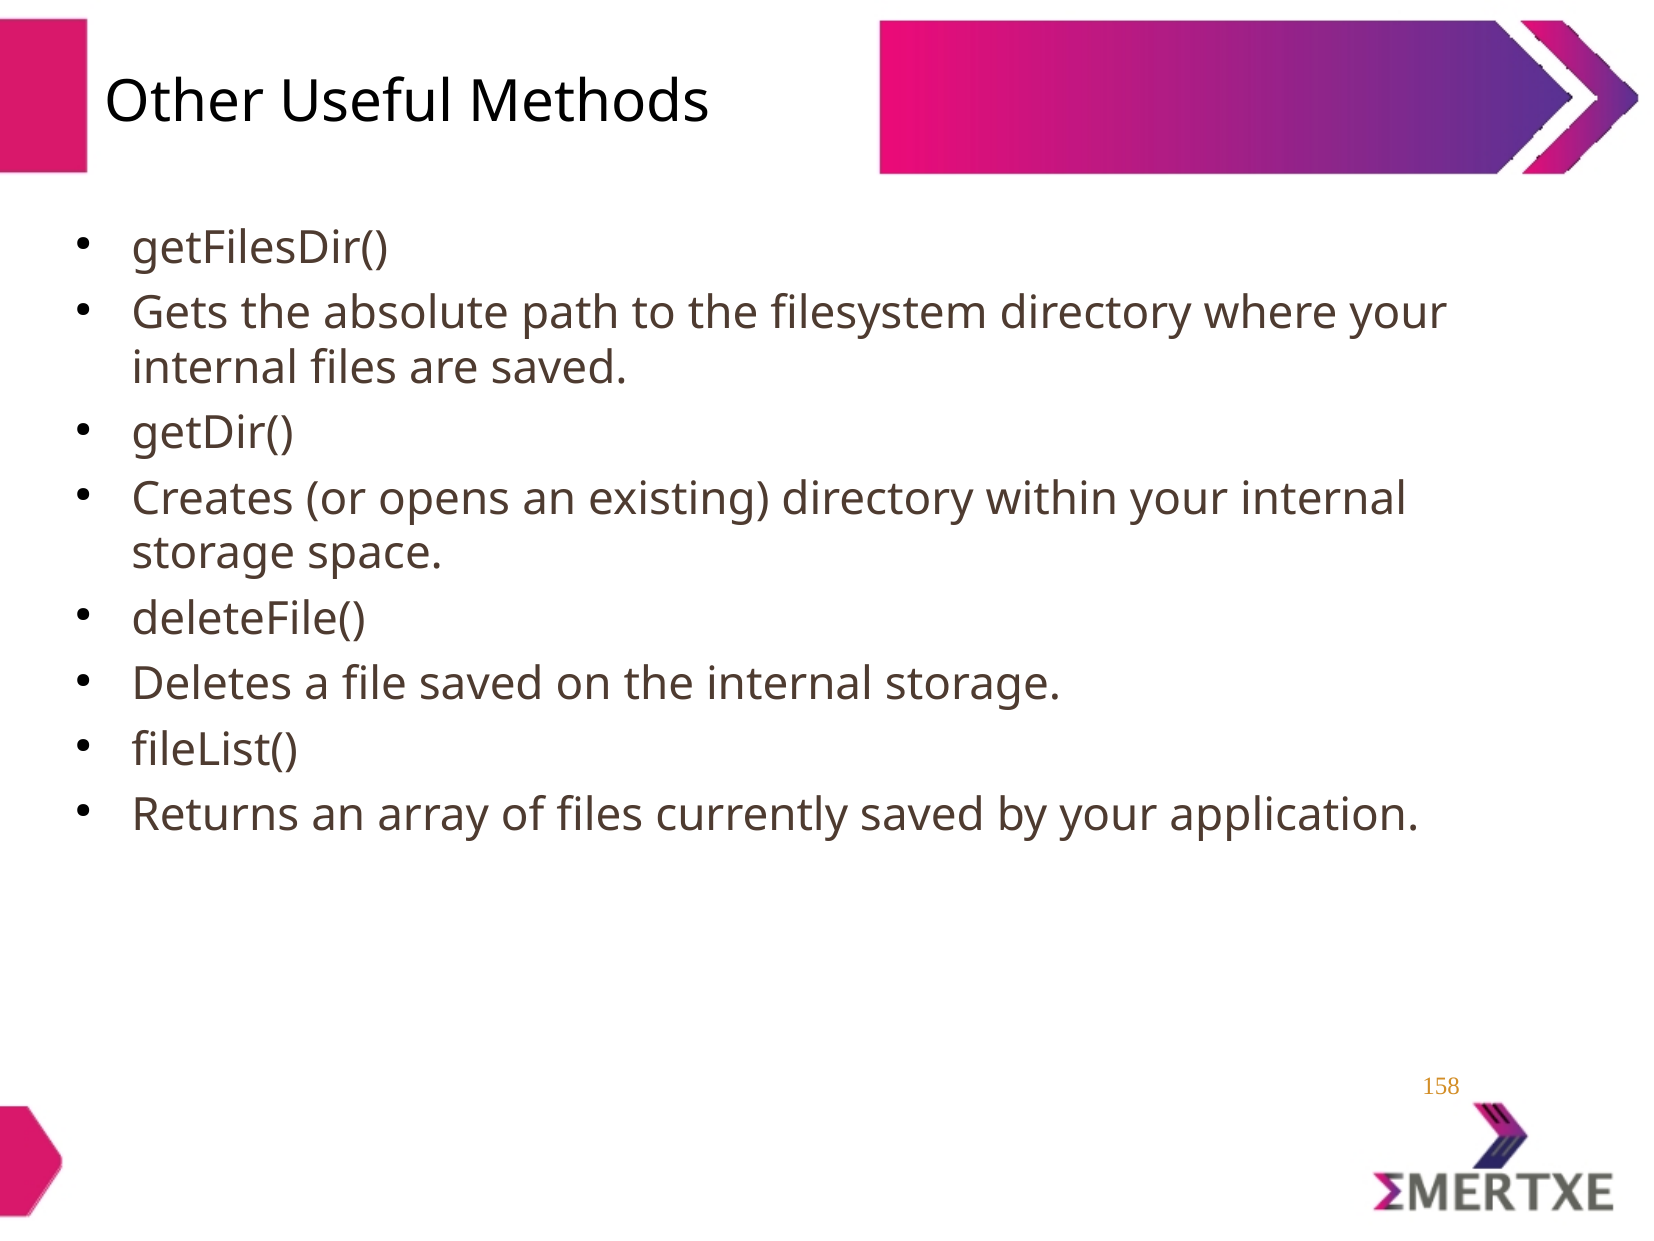

Other Useful Methods
# getFilesDir()
Gets the absolute path to the filesystem directory where your internal files are saved.
getDir()
Creates (or opens an existing) directory within your internal storage space.
deleteFile()
Deletes a file saved on the internal storage.
fileList()
Returns an array of files currently saved by your application.